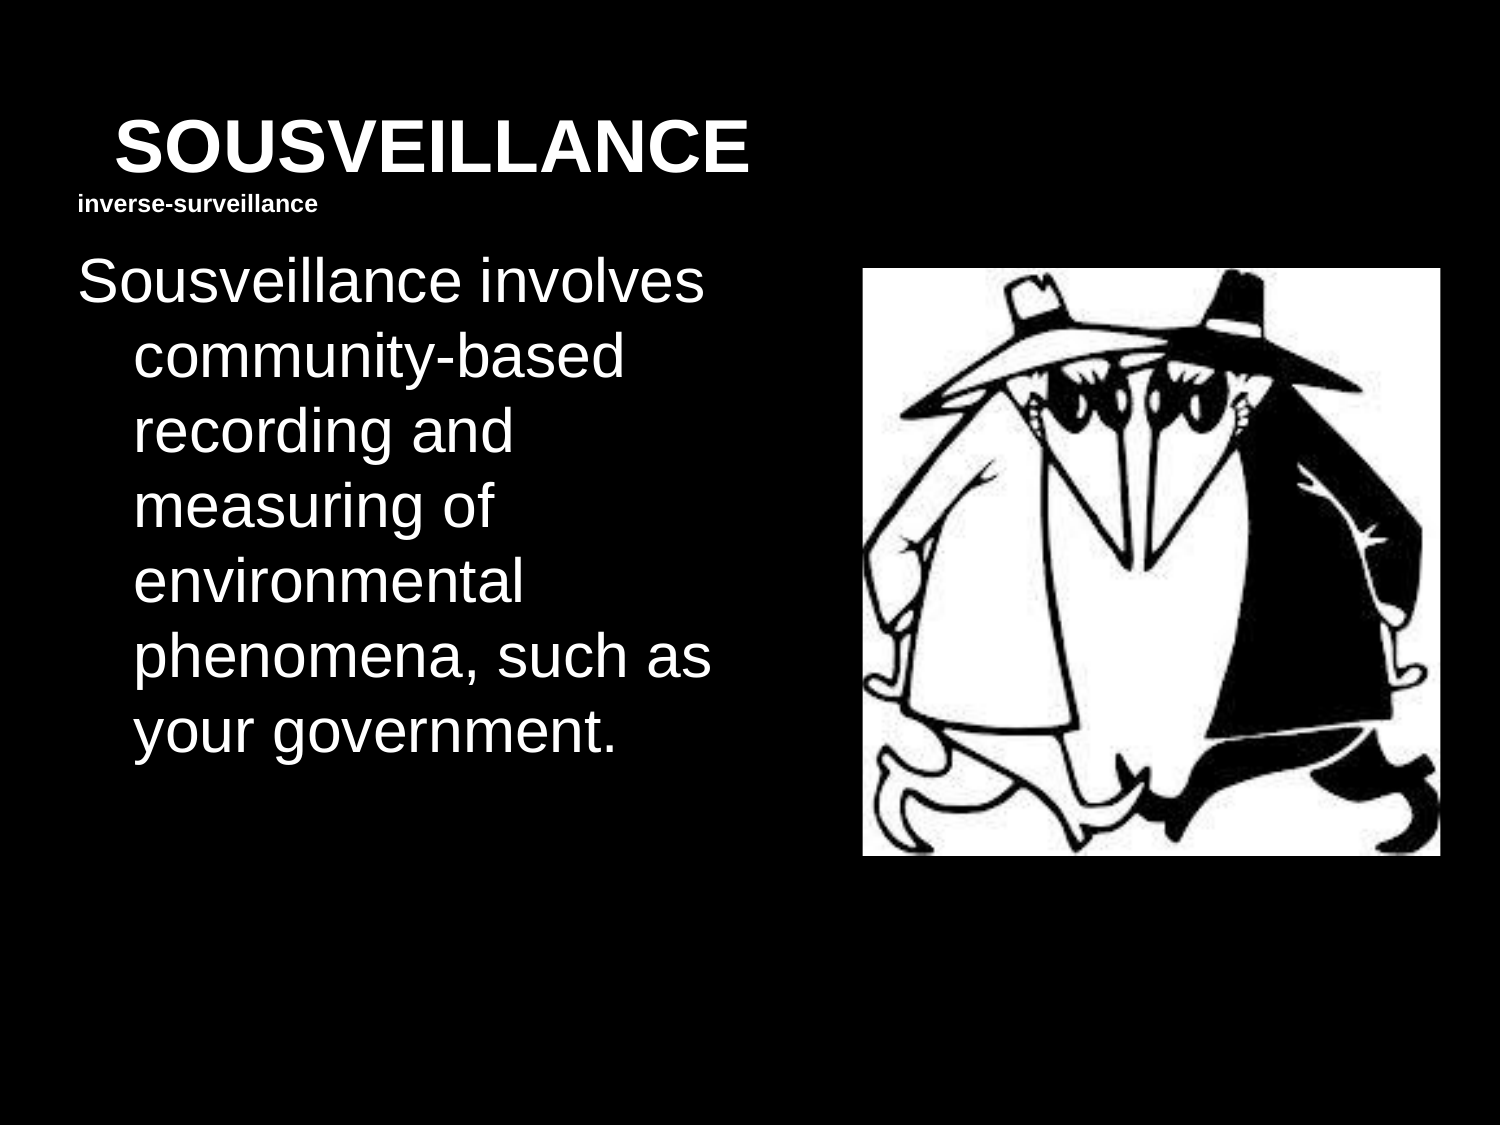

# SOUSVEILLANCE inverse-surveillance
Sousveillance involves community-based recording and measuring of environmental phenomena, such as your government.
READ MORE:
http://en.wikipedia.org/wiki/Sousveillance
http://hplusmagazine.com/2011/05/23/david-brin-on-the-path-to-positive-sousveillance/
http://www.acceleratingfuture.com/people-blog/2009/is-sousveillance-the-best-path-to-ethical-agi/